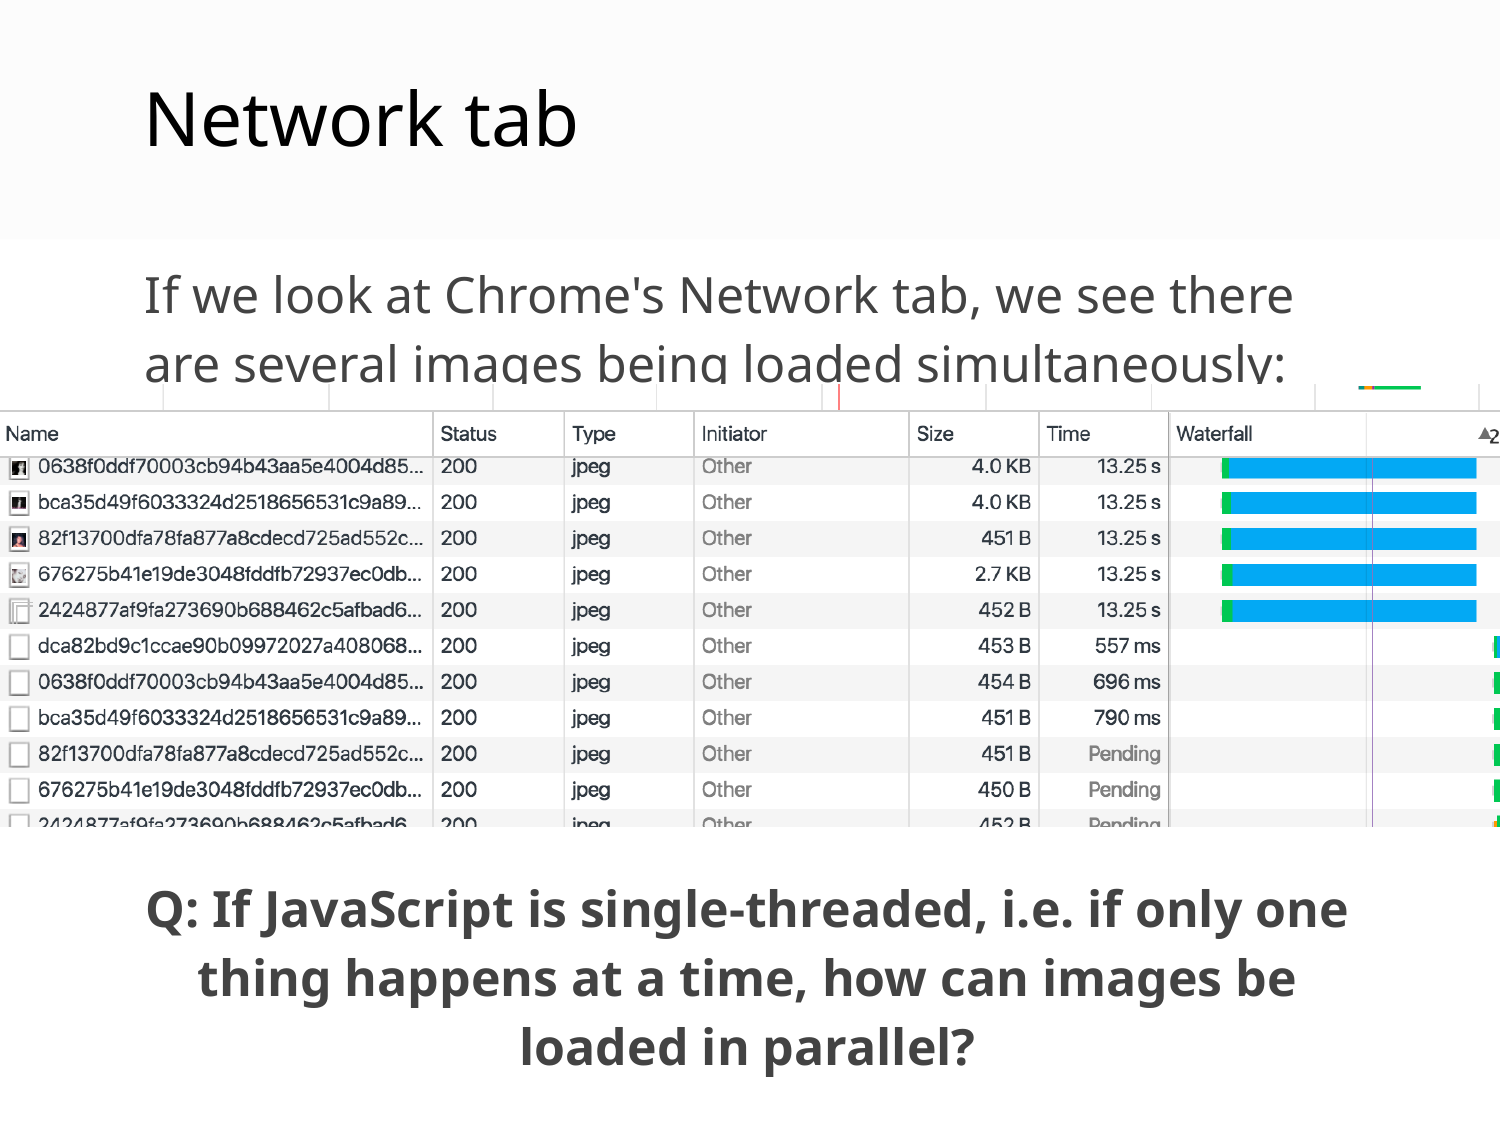

# Network tab
If we look at Chrome's Network tab, we see there are several images being loaded simultaneously:
Q: If JavaScript is single-threaded, i.e. if only one thing happens at a time, how can images be loaded in parallel?